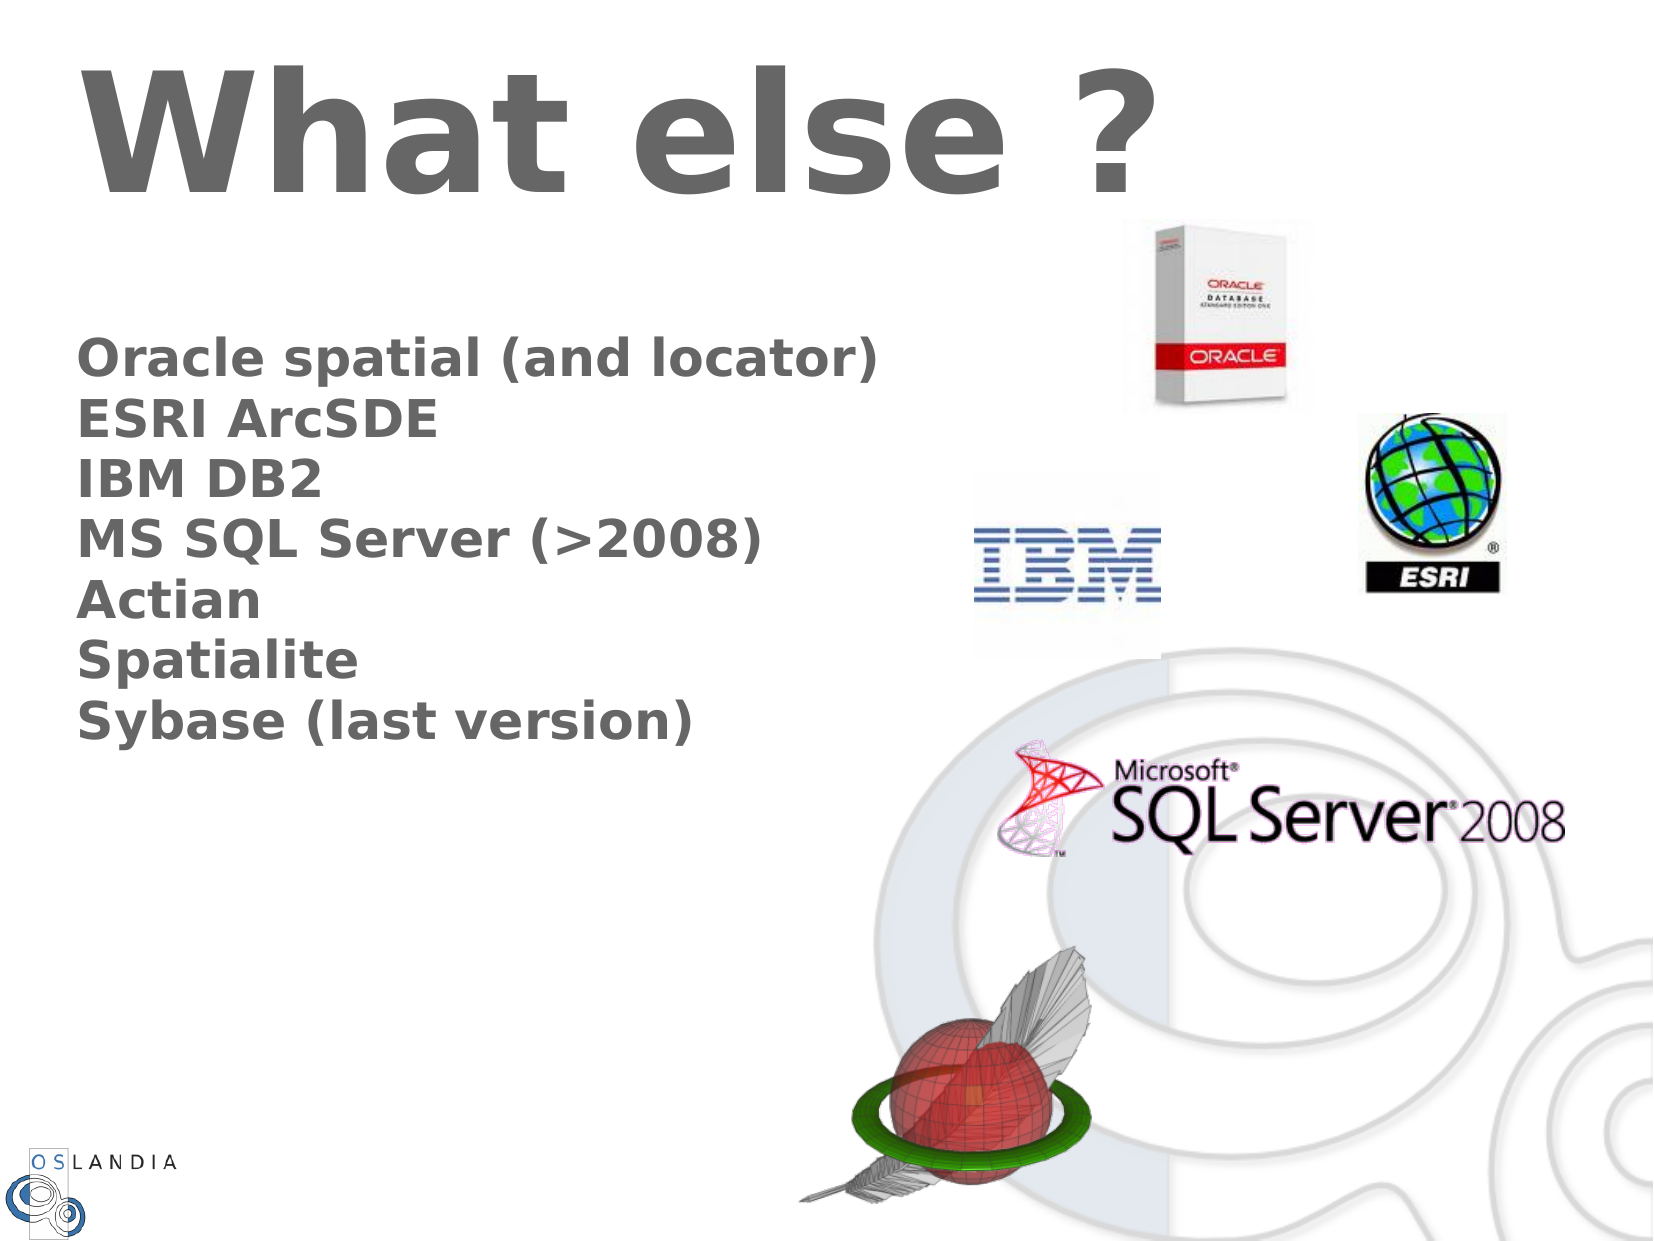

# What else ?
Oracle spatial (and locator)
ESRI ArcSDE
IBM DB2
MS SQL Server (>2008)
Actian
Spatialite
Sybase (last version)